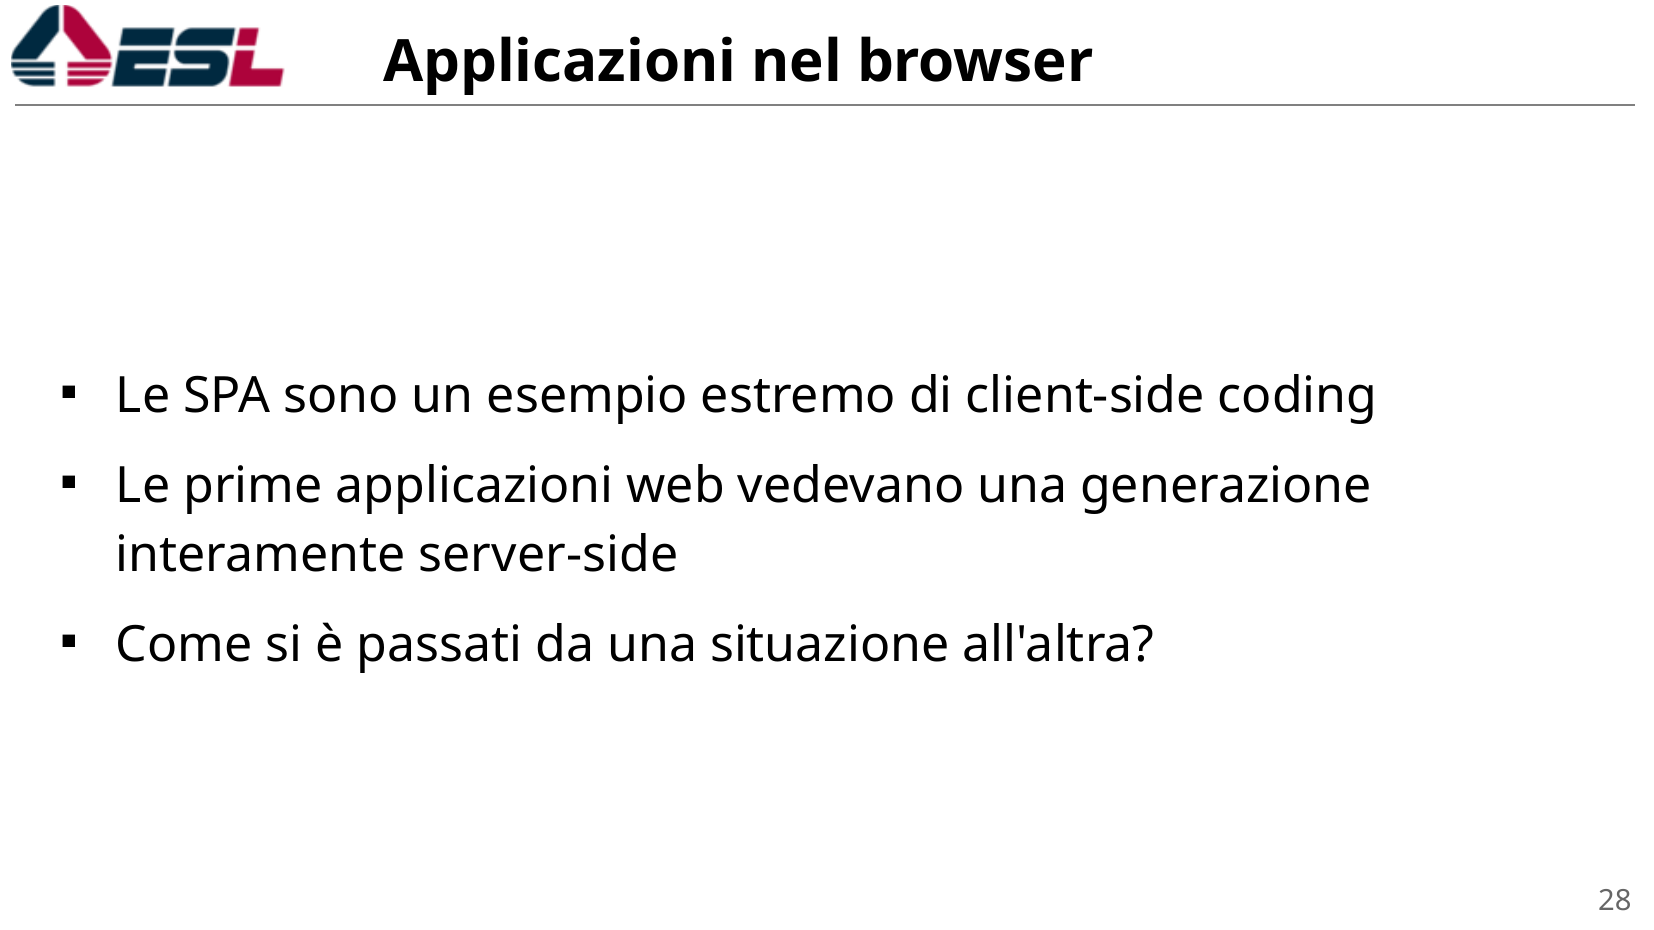

# Applicazioni nel browser
Le SPA sono un esempio estremo di client-side coding
Le prime applicazioni web vedevano una generazione interamente server-side
Come si è passati da una situazione all'altra?